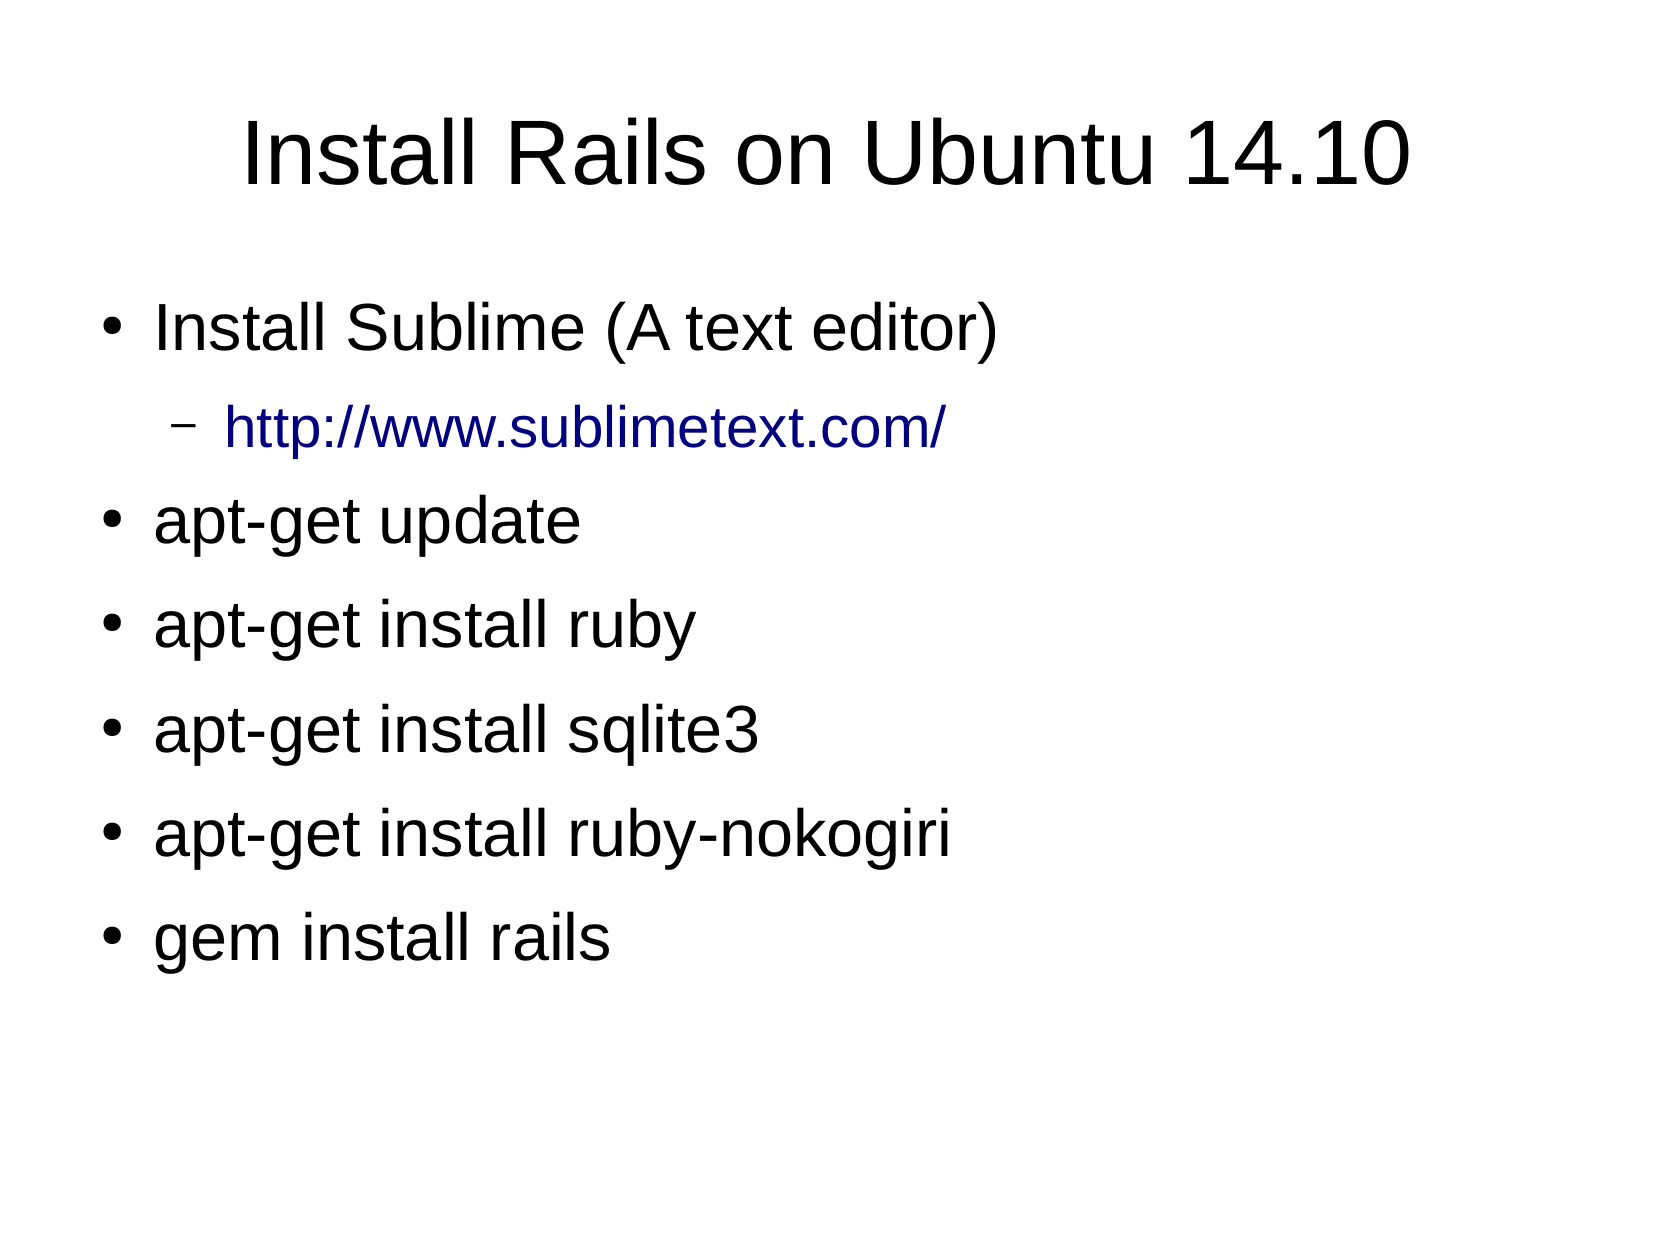

# Install Rails on Ubuntu 14.10
Install Sublime (A text editor)
http://www.sublimetext.com/
apt-get update
apt-get install ruby
apt-get install sqlite3
apt-get install ruby-nokogiri
gem install rails